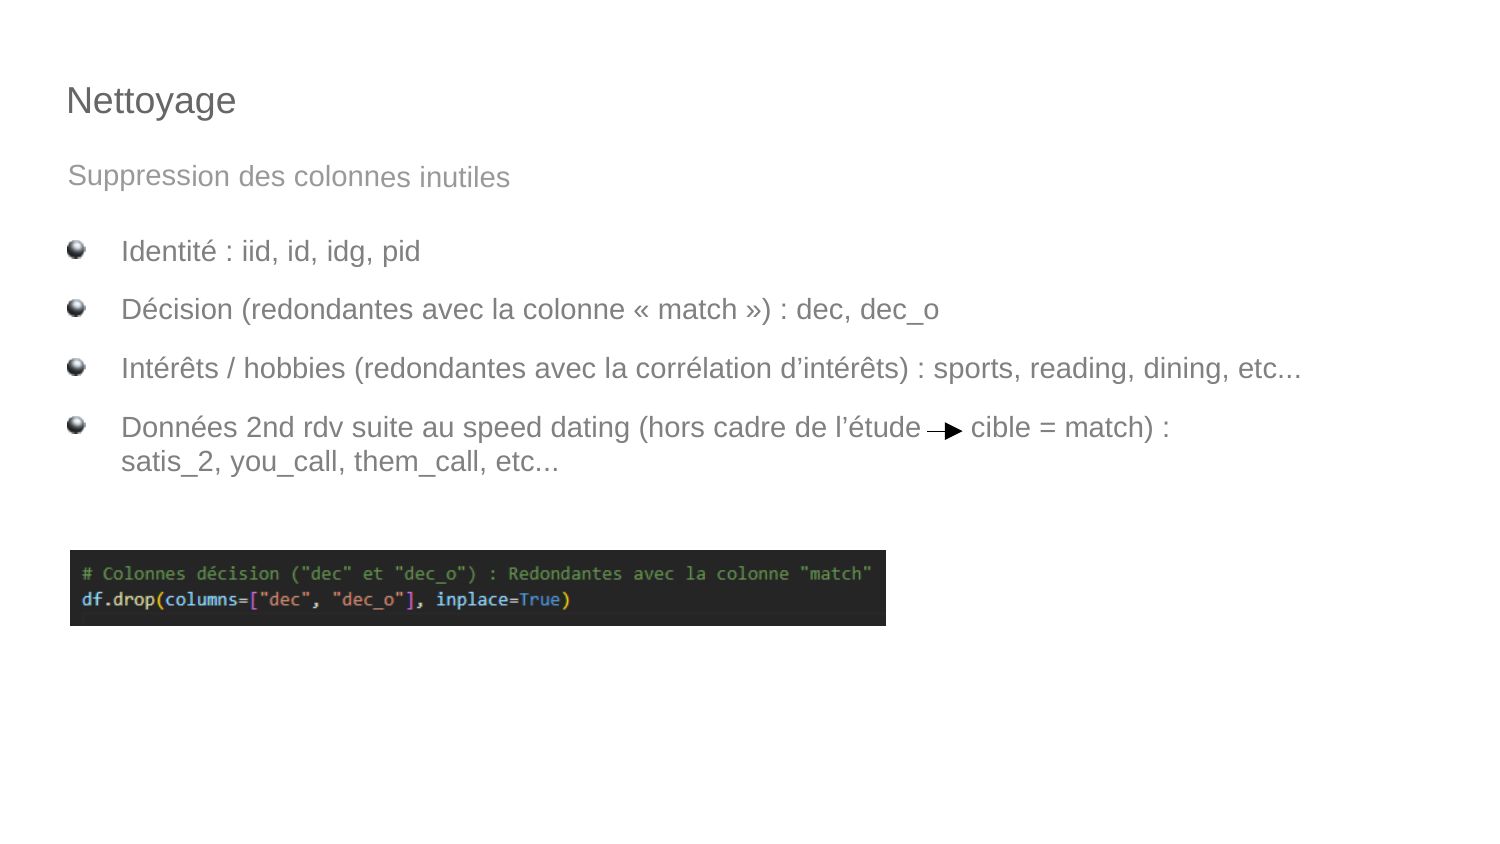

# Nettoyage
Suppression des colonnes inutiles
Identité : iid, id, idg, pid
Décision (redondantes avec la colonne « match ») : dec, dec_o
Intérêts / hobbies (redondantes avec la corrélation d’intérêts) : sports, reading, dining, etc...
Données 2nd rdv suite au speed dating (hors cadre de l’étude cible = match) :
satis_2, you_call, them_call, etc...